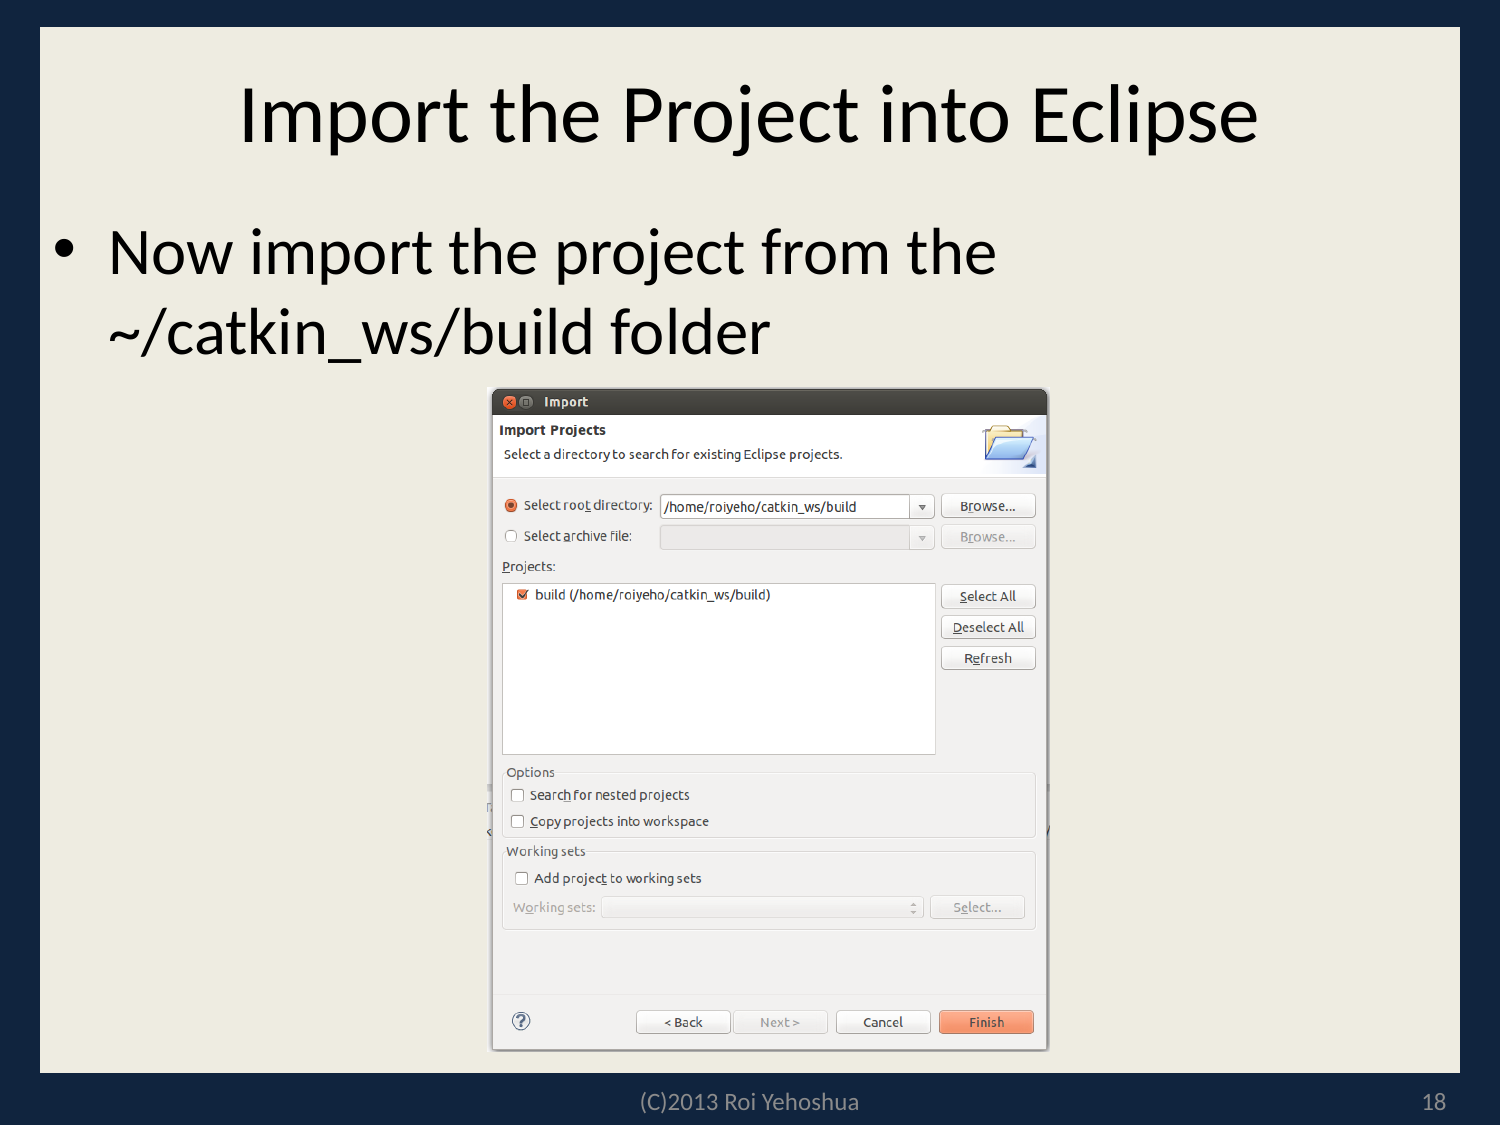

# Import the Project into Eclipse
Now import the project from the ~/catkin_ws/build folder
(C)2013 Roi Yehoshua